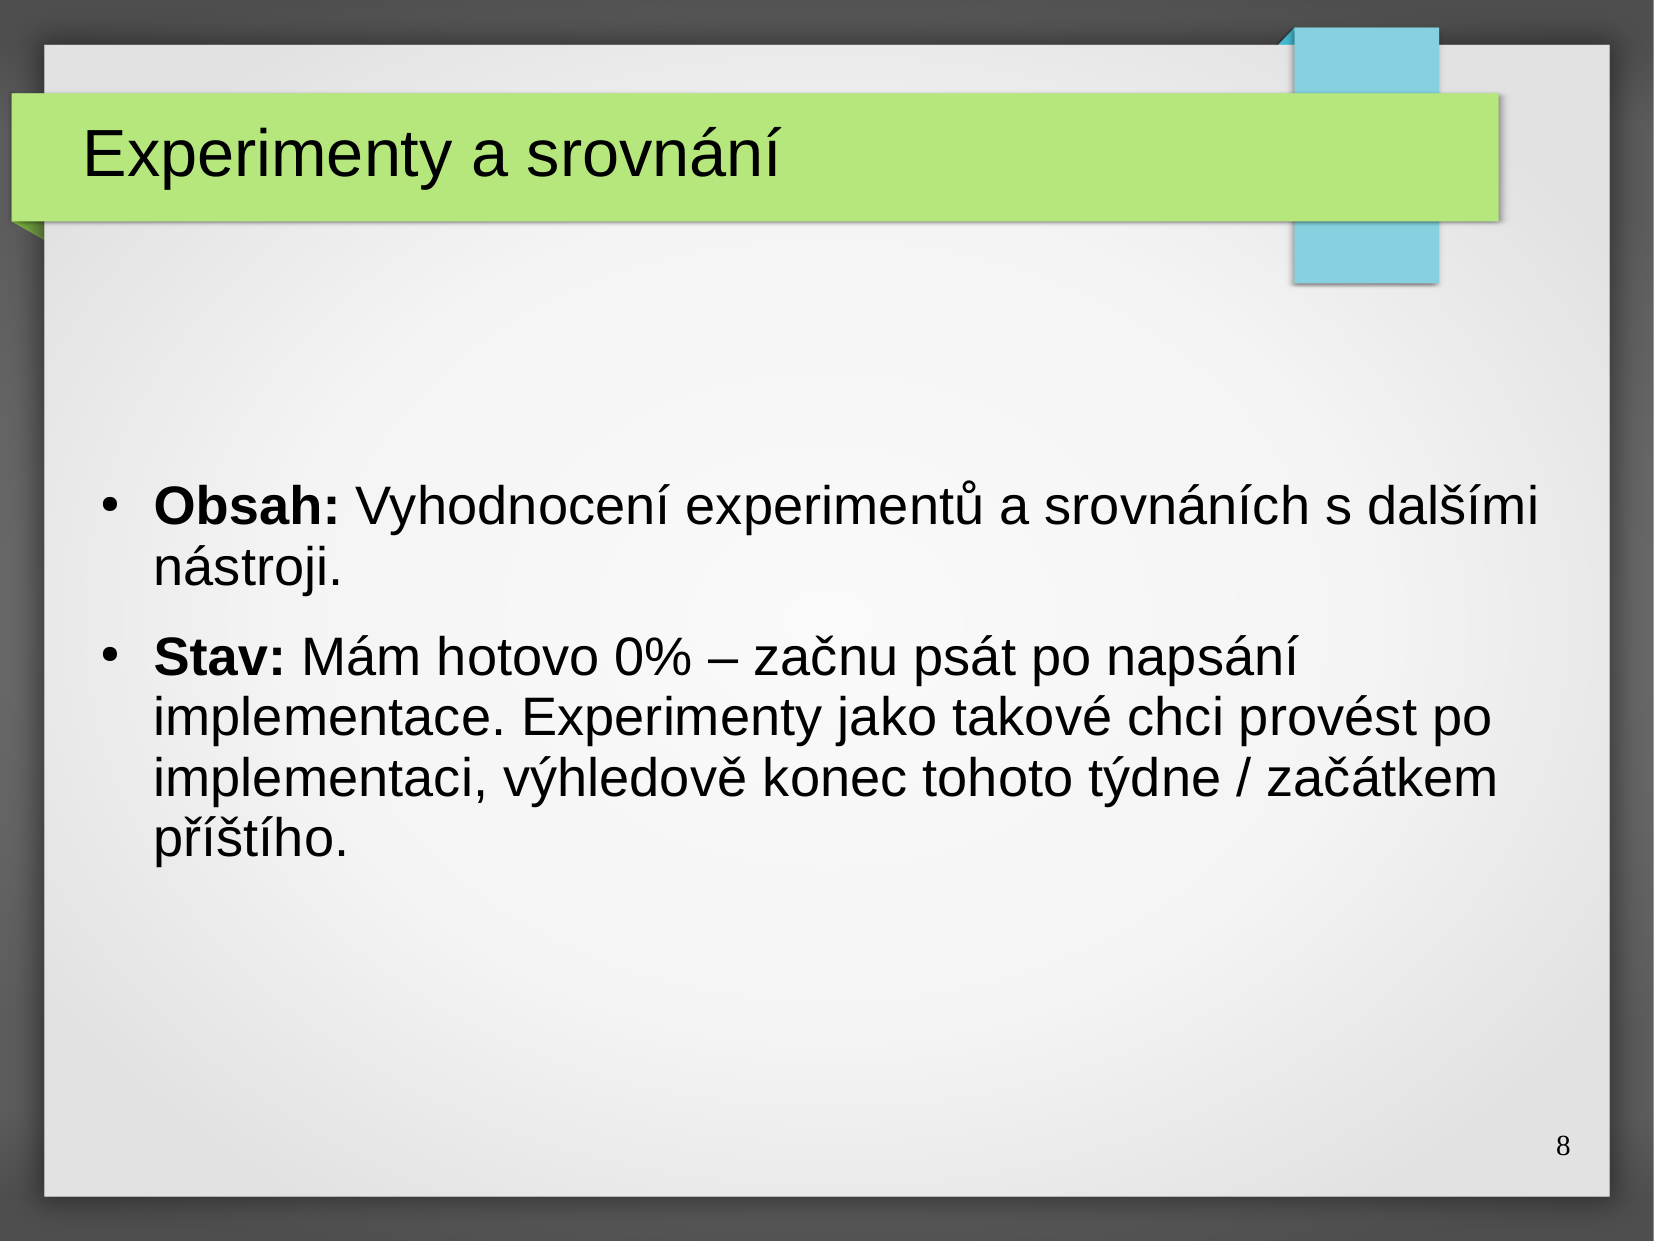

# Experimenty a srovnání
Obsah: Vyhodnocení experimentů a srovnáních s dalšími nástroji.
Stav: Mám hotovo 0% – začnu psát po napsání implementace. Experimenty jako takové chci provést po implementaci, výhledově konec tohoto týdne / začátkem příštího.
8